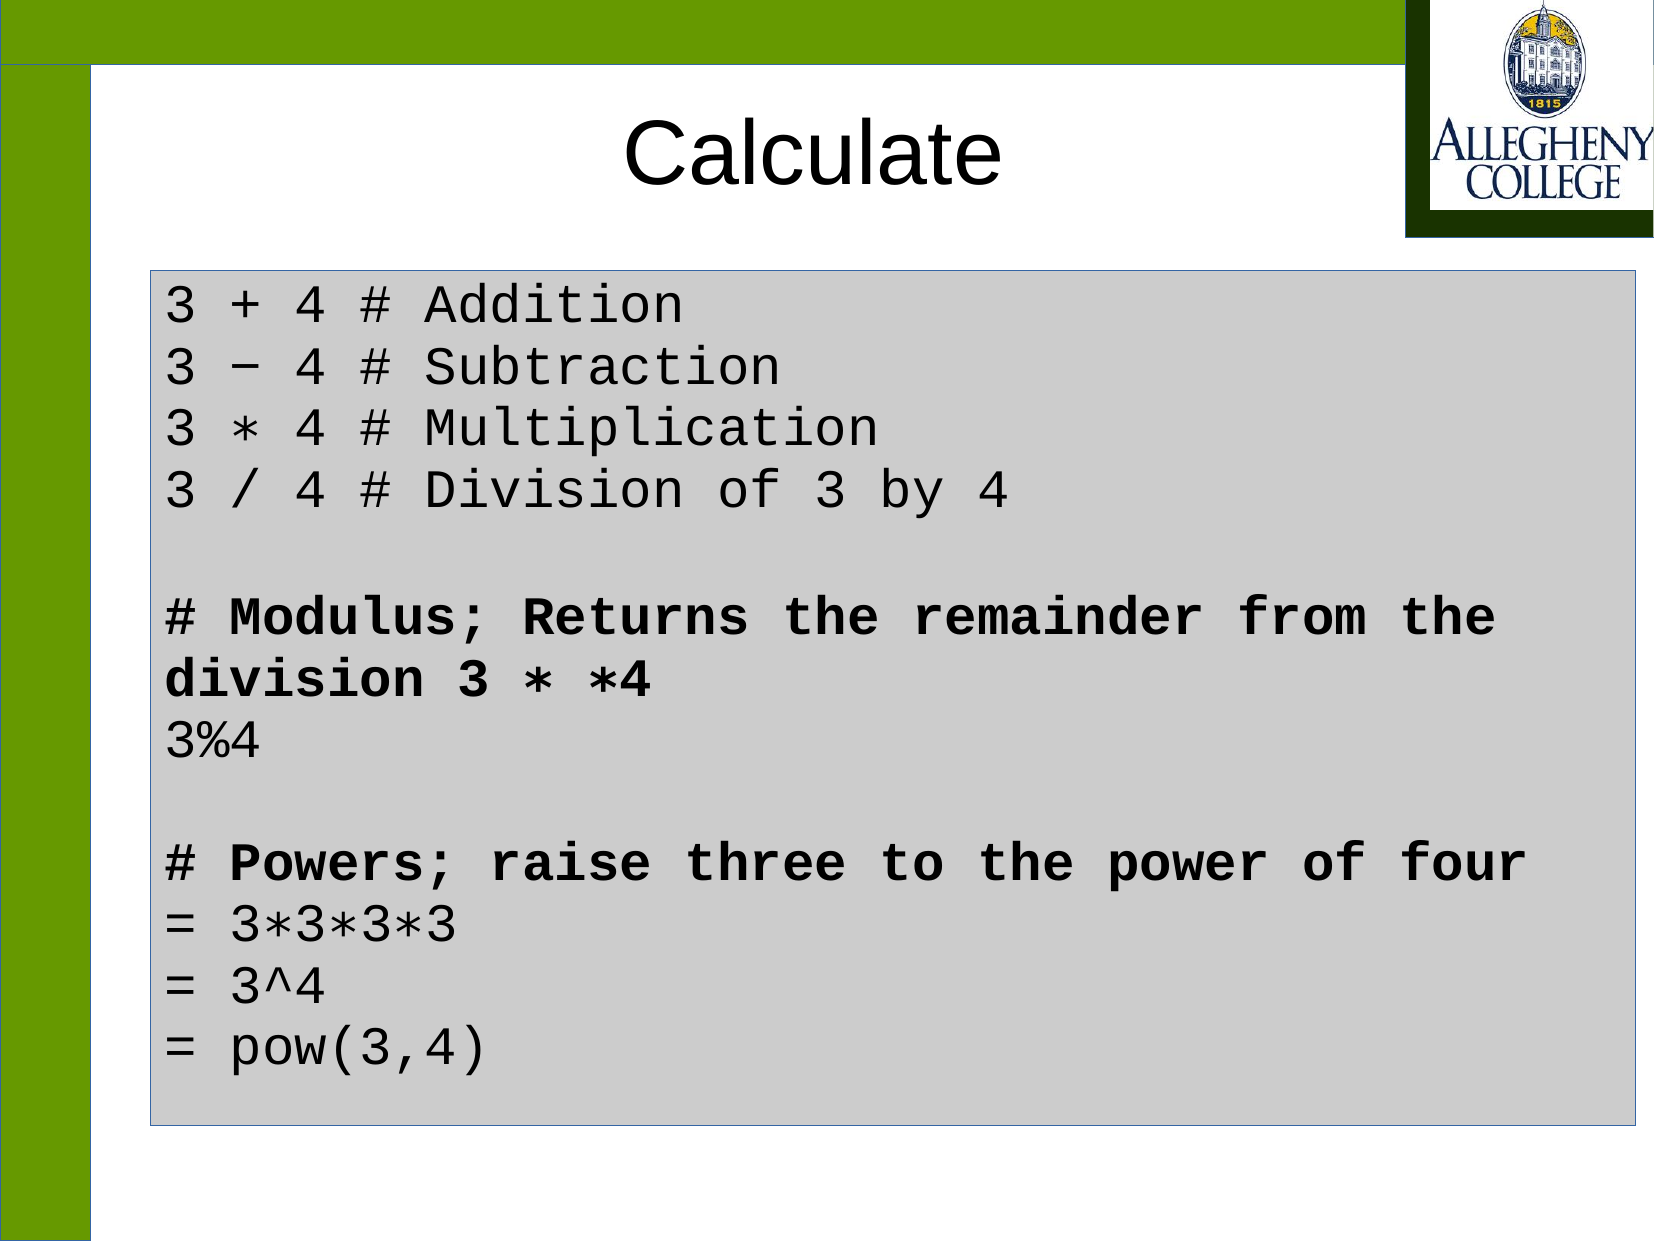

# Calculate
3 + 4 # Addition
3 − 4 # Subtraction
3 ∗ 4 # Multiplication
3 / 4 # Division of 3 by 4
# Modulus; Returns the remainder from the division 3 ∗ ∗4
3%4
# Powers; raise three to the power of four
= 3∗3∗3∗3
= 3^4
= pow(3,4)